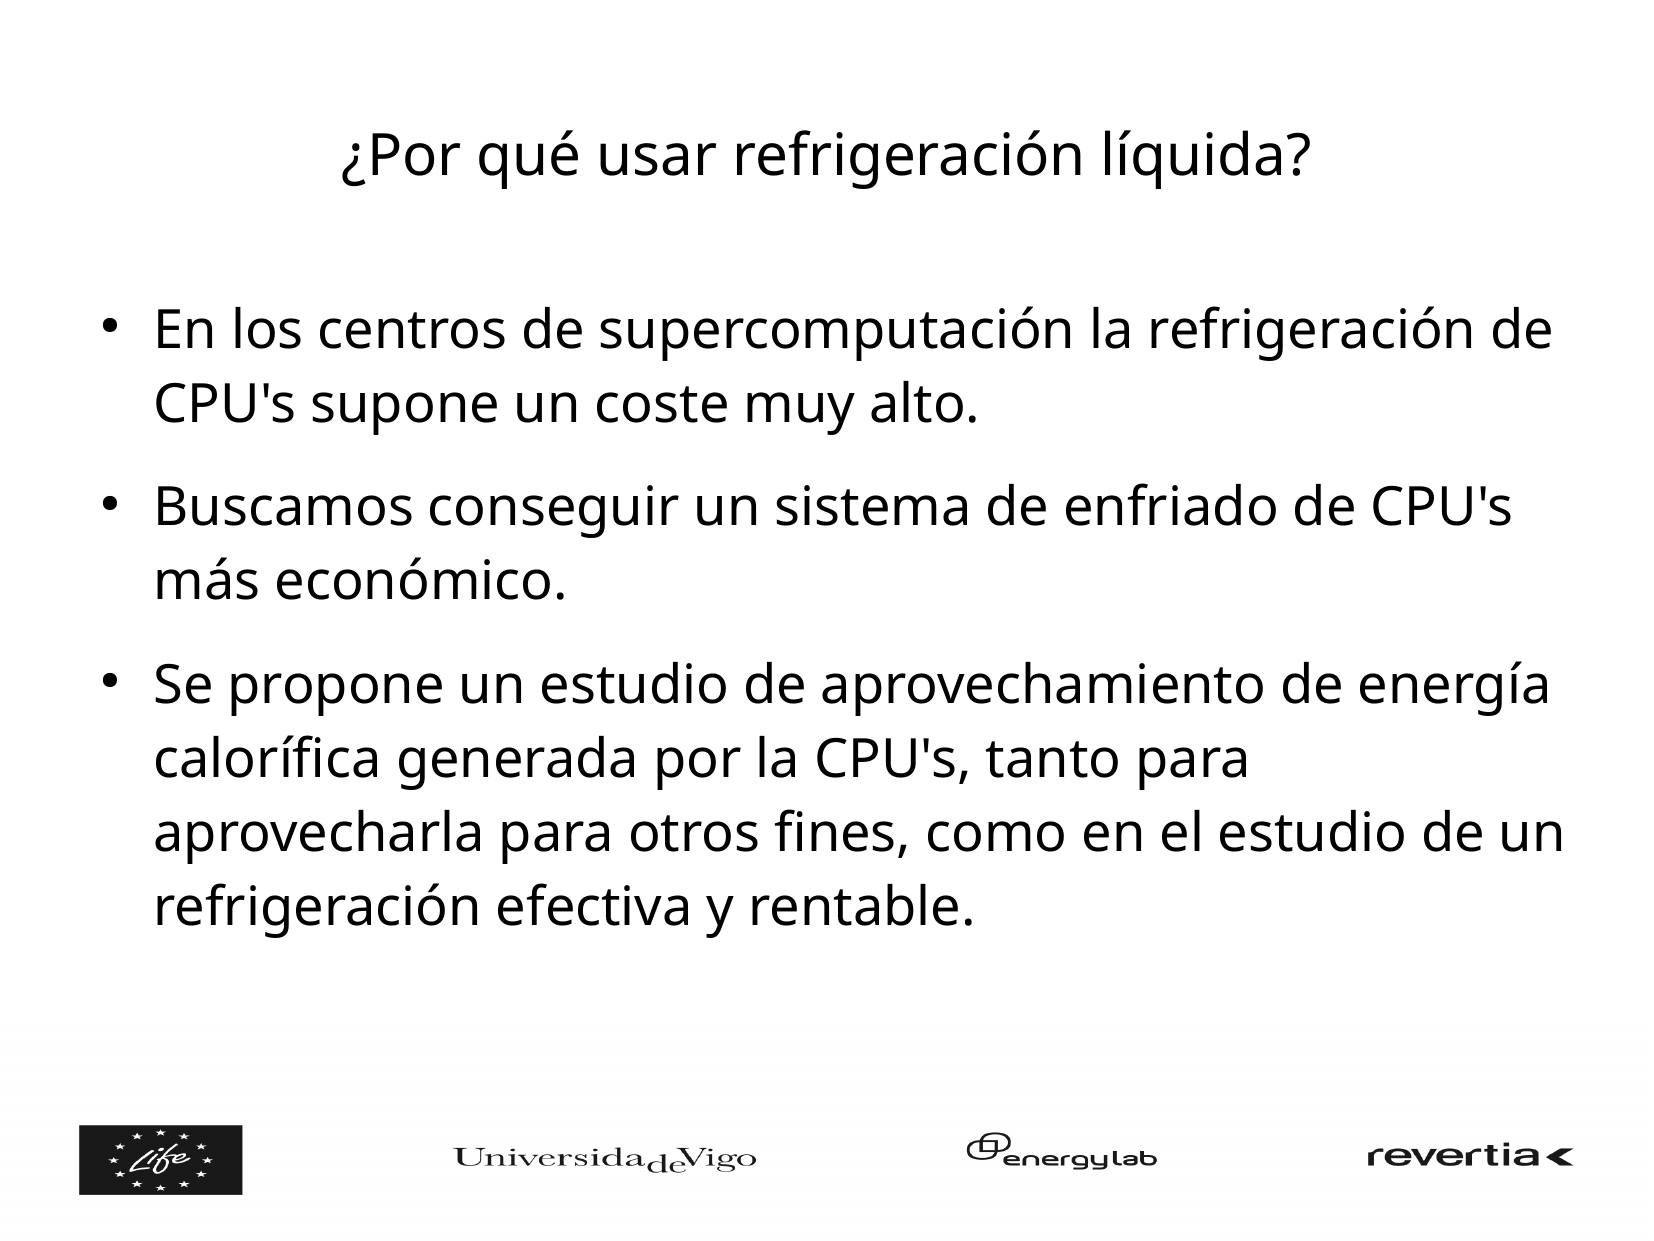

# ¿Por qué usar refrigeración líquida?
En los centros de supercomputación la refrigeración de CPU's supone un coste muy alto.
Buscamos conseguir un sistema de enfriado de CPU's más económico.
Se propone un estudio de aprovechamiento de energía calorífica generada por la CPU's, tanto para aprovecharla para otros fines, como en el estudio de un refrigeración efectiva y rentable.